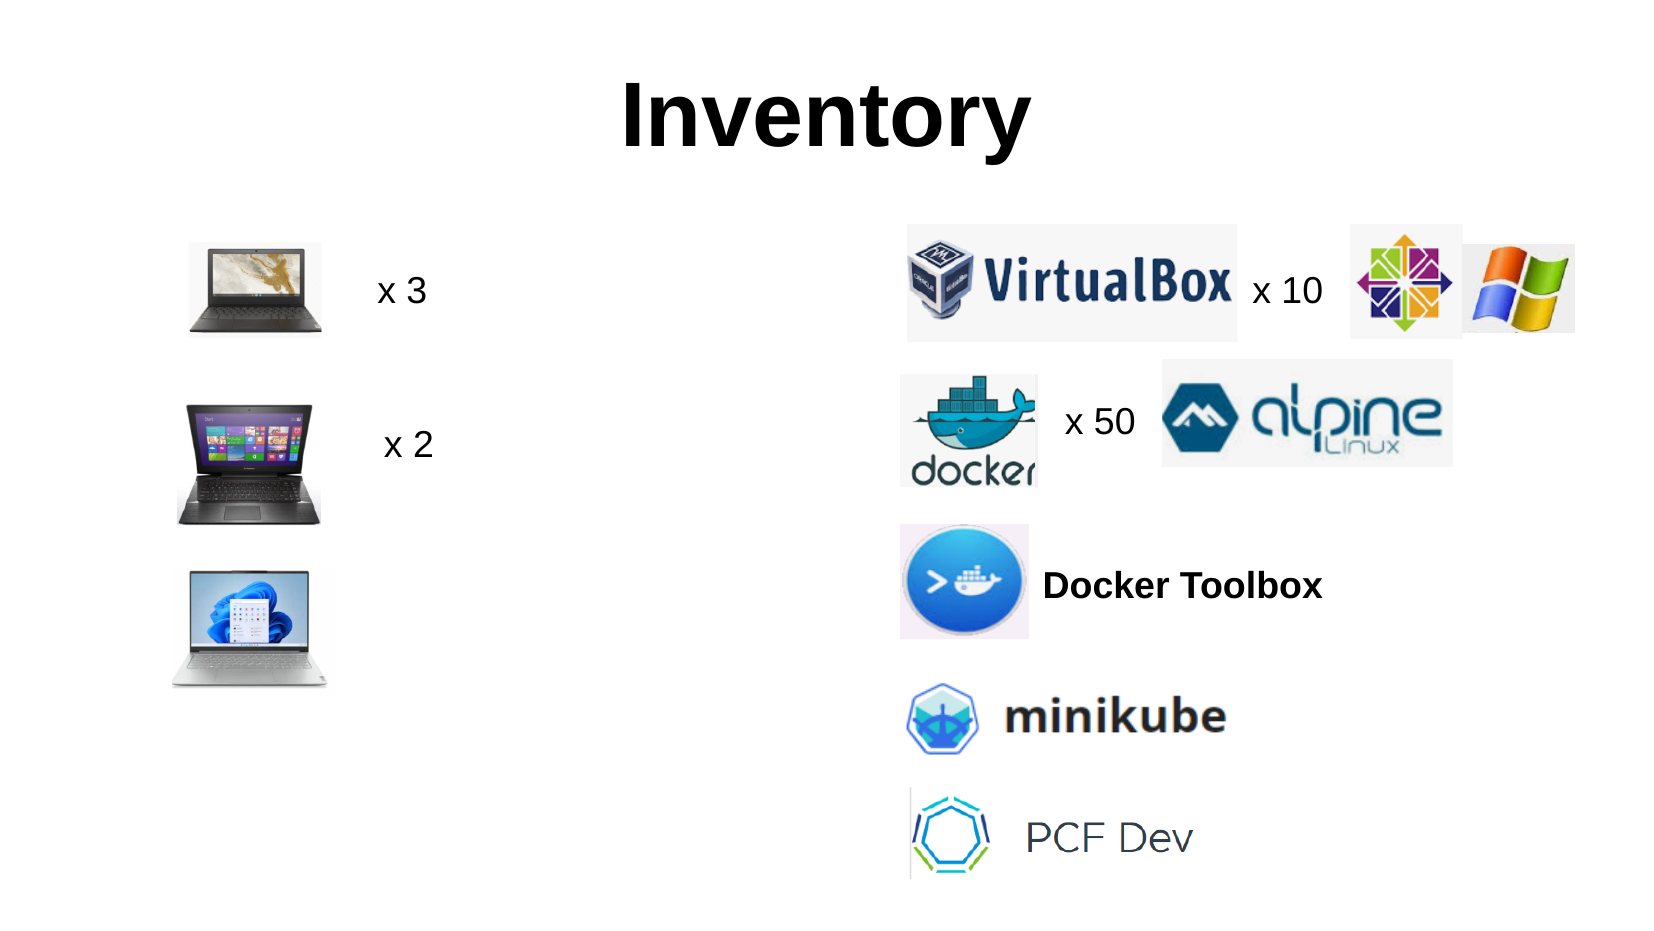

# Inventory
x 10
x 3
x 50
x 2
Docker Toolbox